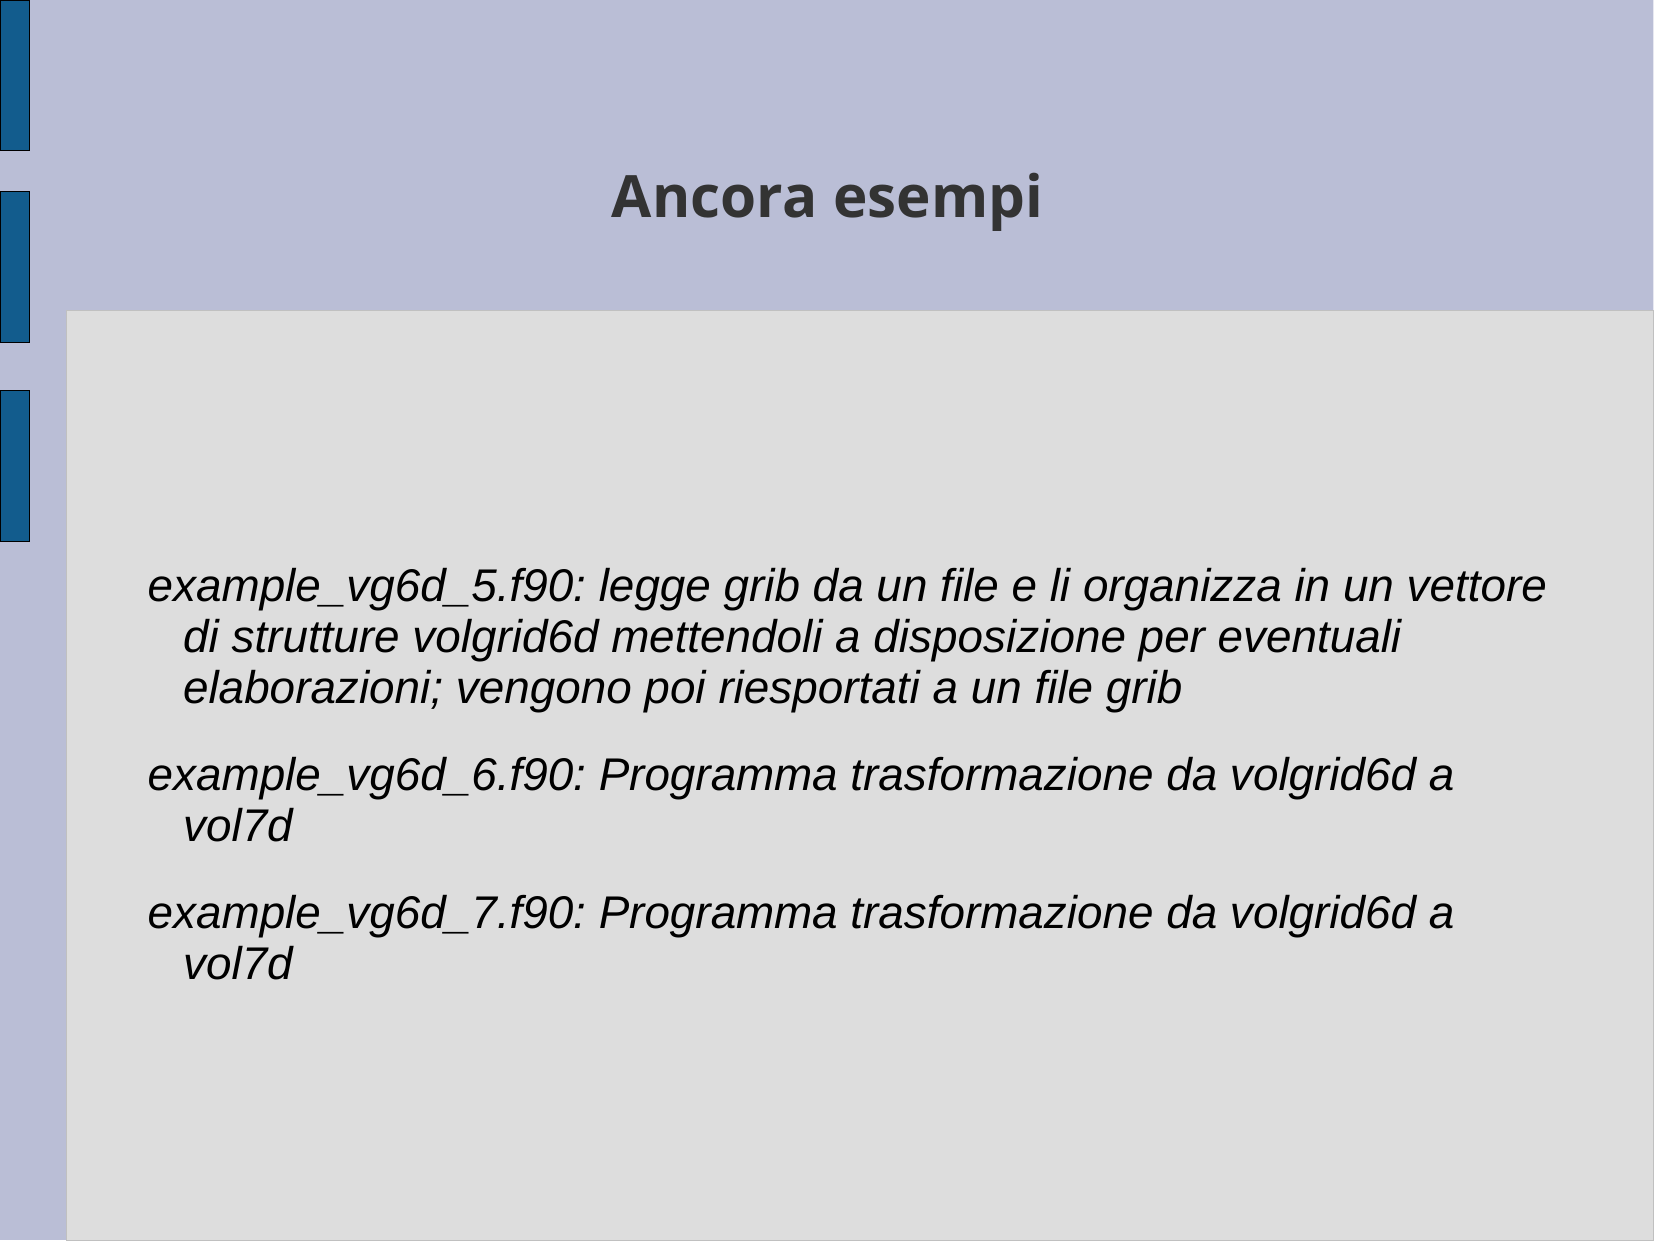

# Ancora esempi
example_vg6d_5.f90: legge grib da un file e li organizza in un vettore di strutture volgrid6d mettendoli a disposizione per eventuali elaborazioni; vengono poi riesportati a un file grib
example_vg6d_6.f90: Programma trasformazione da volgrid6d a vol7d
example_vg6d_7.f90: Programma trasformazione da volgrid6d a vol7d